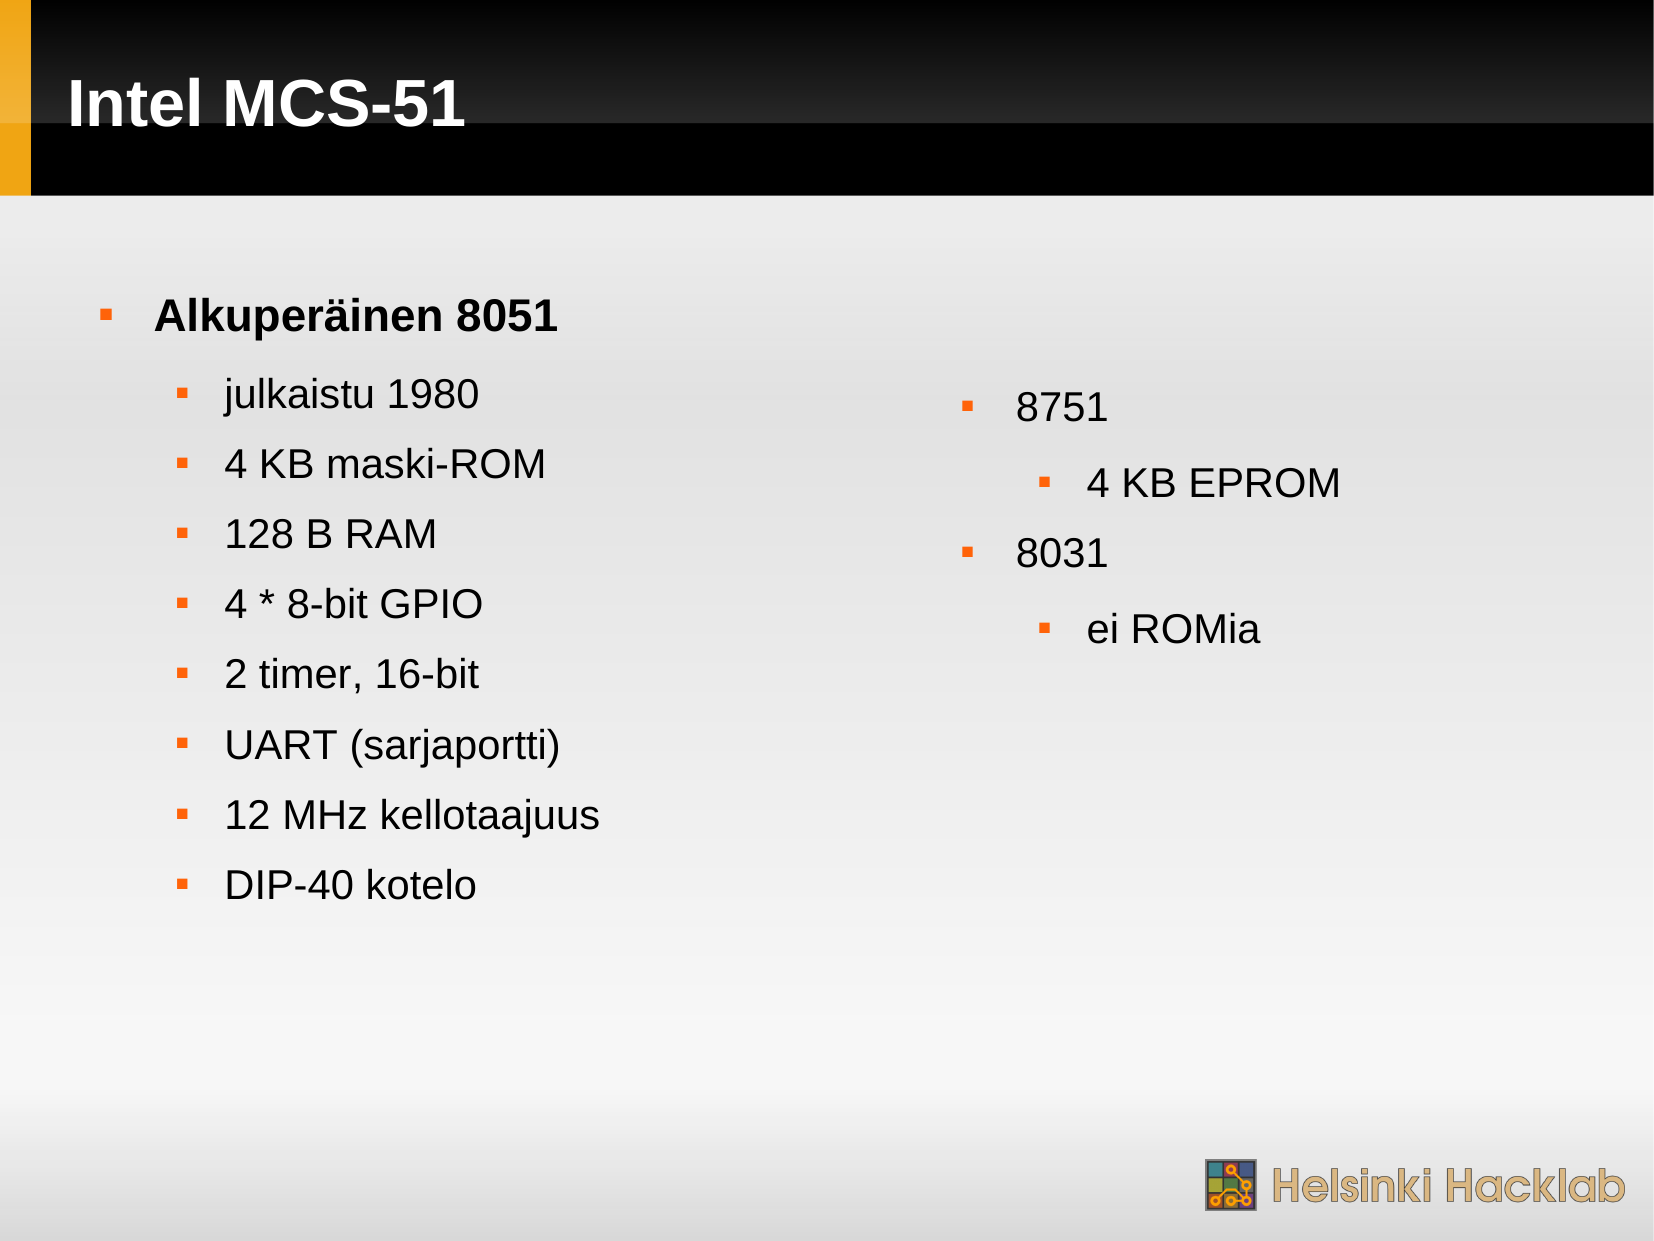

# Intel MCS-51
Alkuperäinen 8051
julkaistu 1980
4 KB maski-ROM
128 B RAM
4 * 8-bit GPIO
2 timer, 16-bit
UART (sarjaportti)
12 MHz kellotaajuus
DIP-40 kotelo
8751
4 KB EPROM
8031
ei ROMia